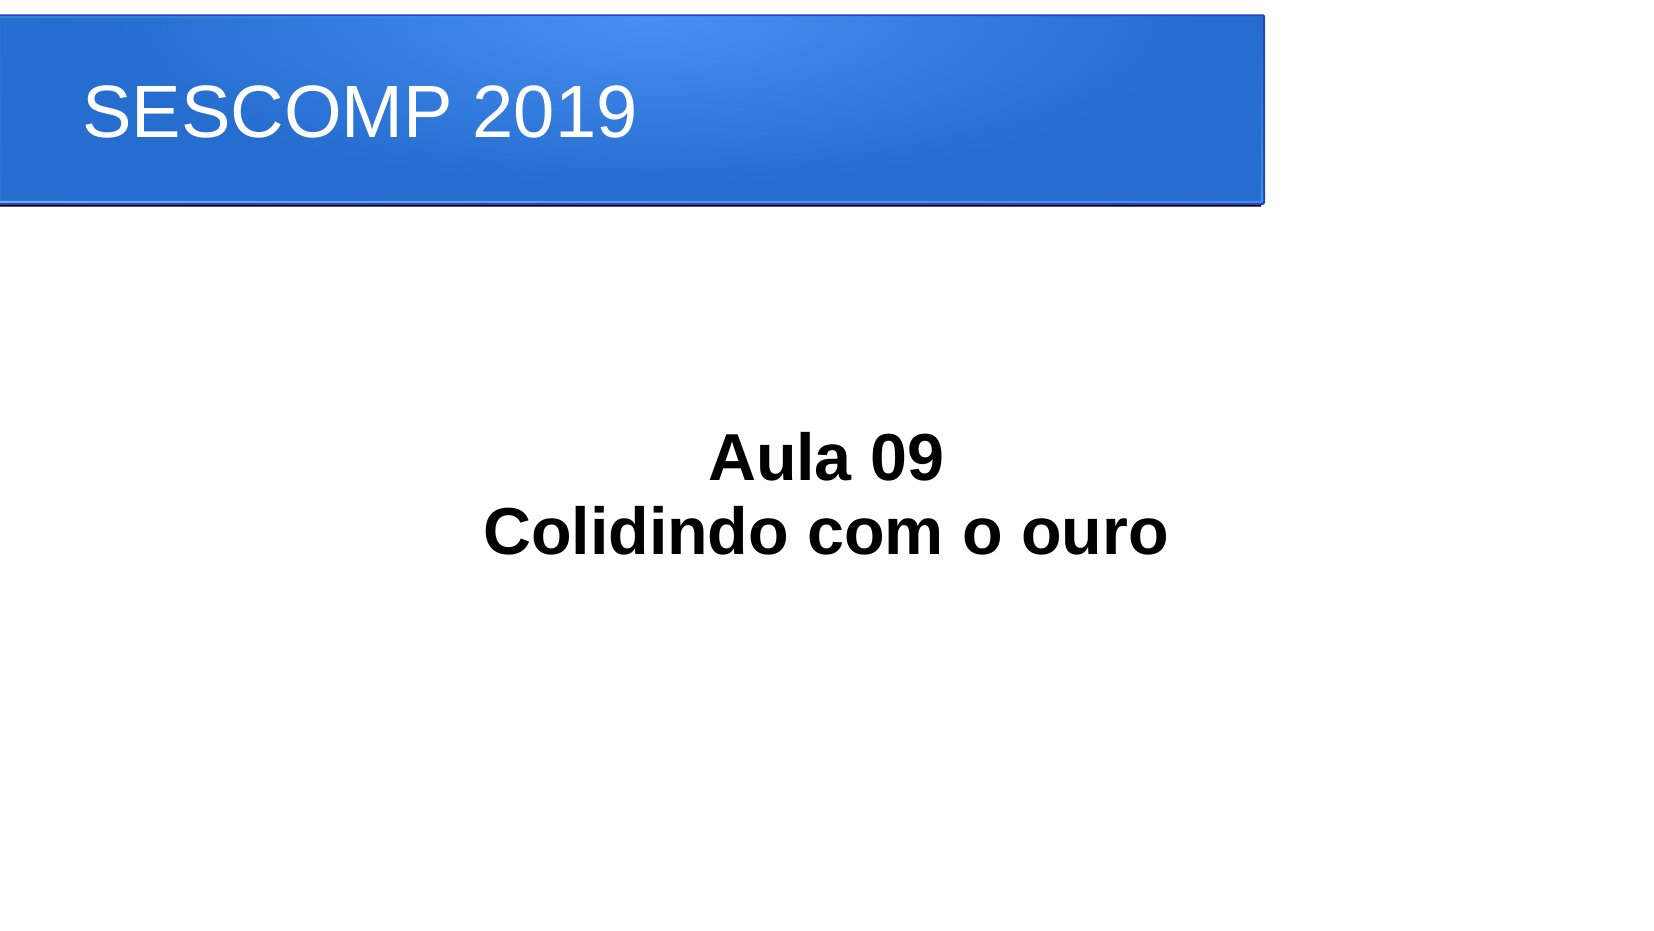

# SESCOMP 2019
Aula 09
Colidindo com o ouro